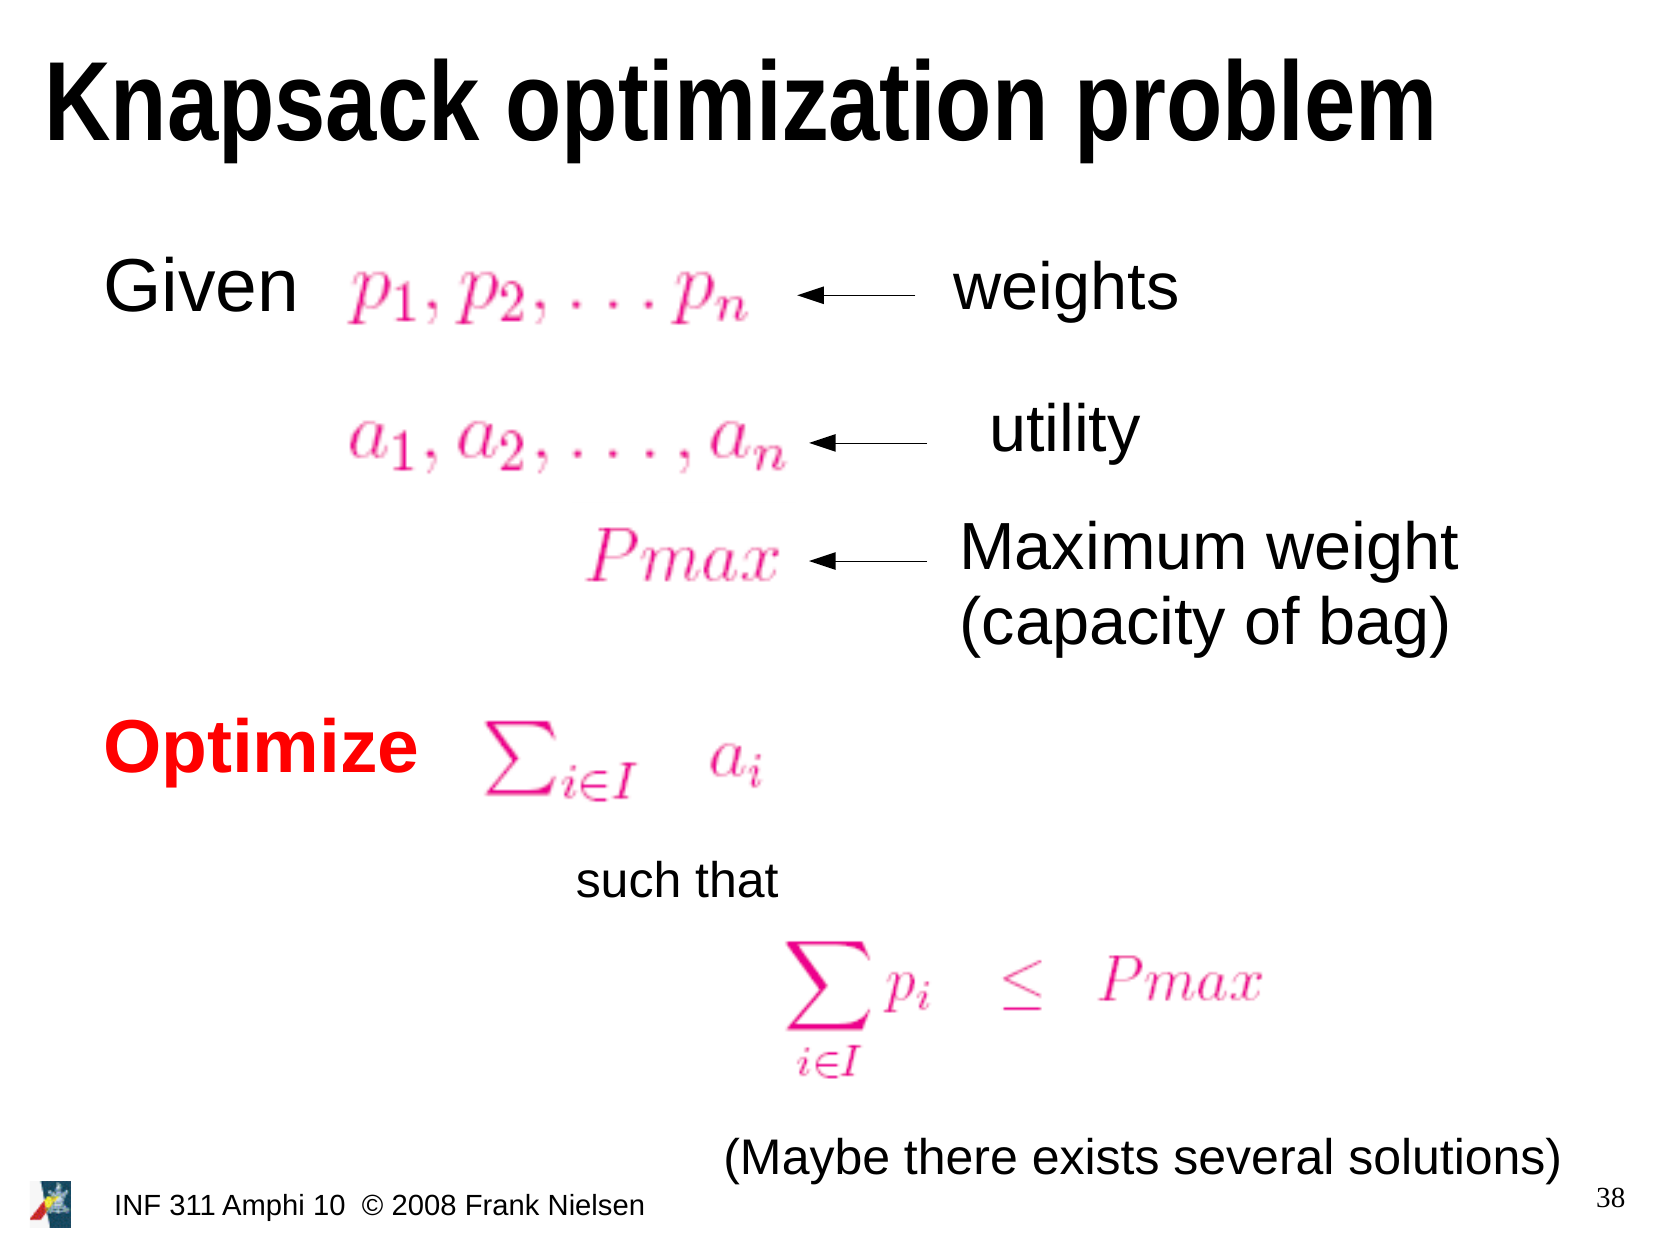

Knapsack optimization problem
Given
weights
utility
Maximum weight (capacity of bag)
Optimize
such that
(Maybe there exists several solutions)